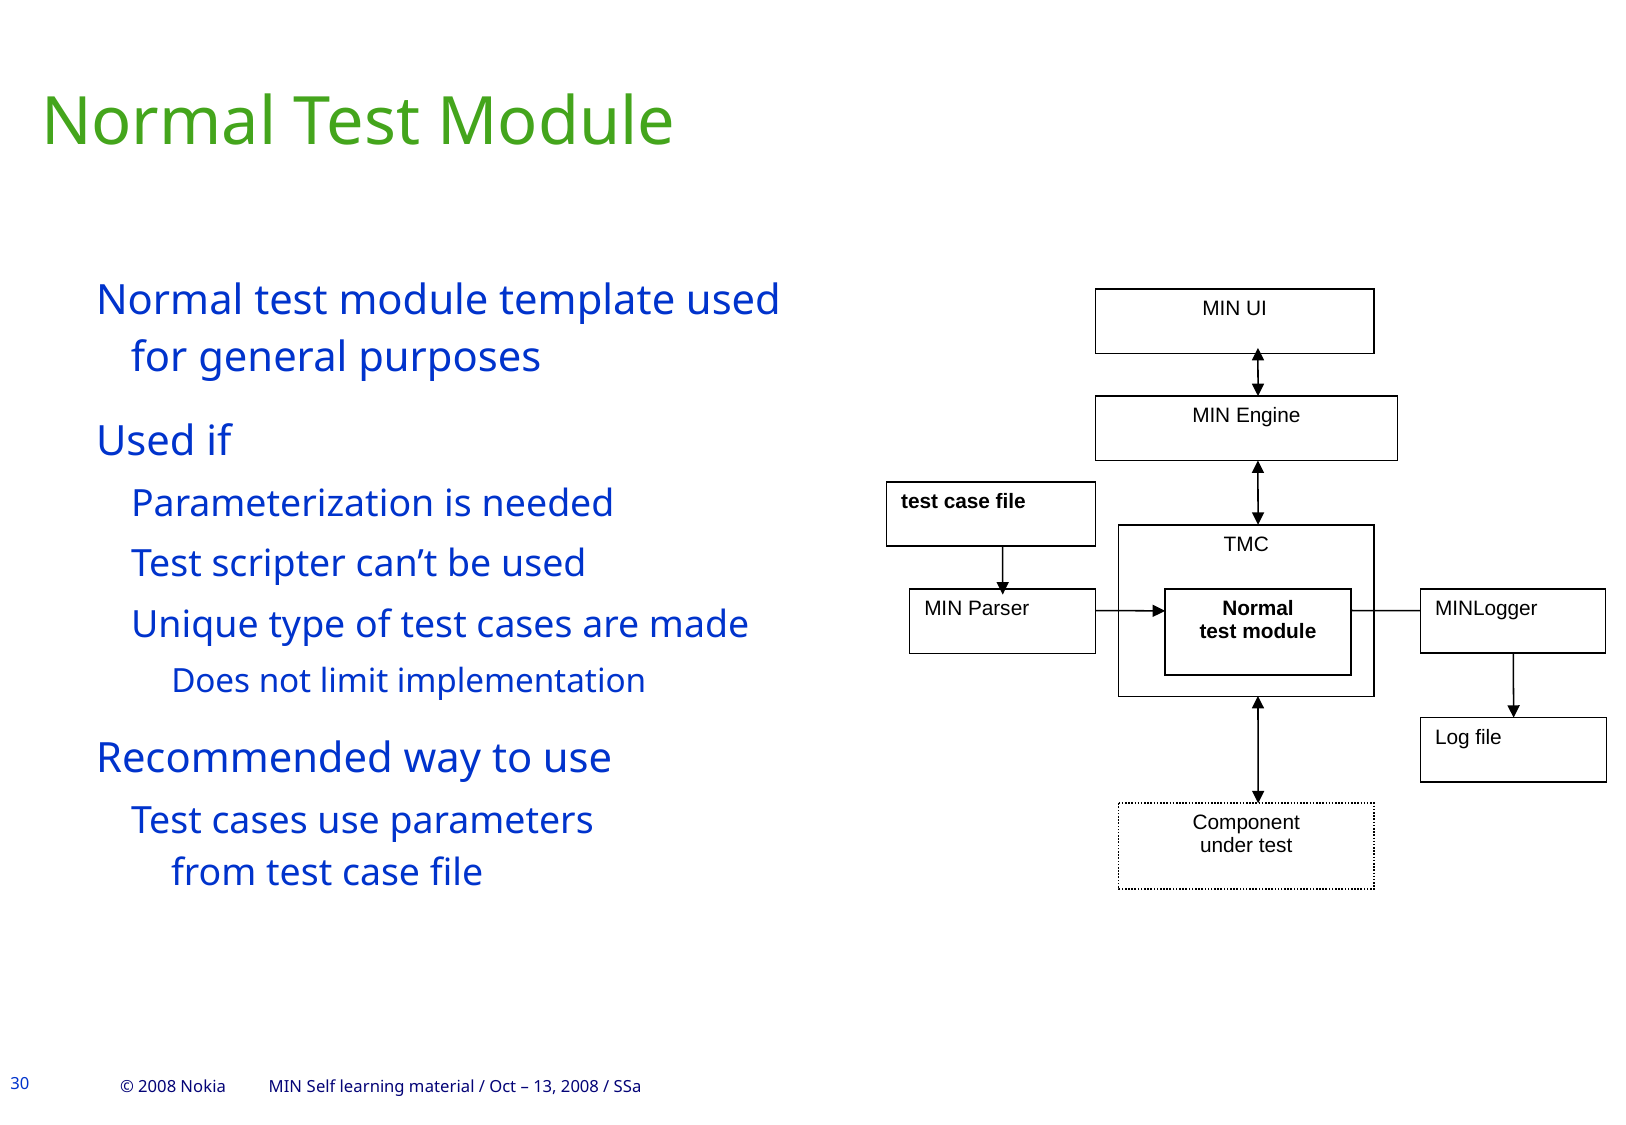

# Normal Test Module
Normal test module template used
for general purposes
Used if
Parameterization is needed
Test scripter can’t be used
Unique type of test cases are made
Does not limit implementation
Recommended way to use
Test cases use parameters
from test case file
MIN UI
MIN Engine
test case file
TMC
MIN Parser
Normal
test module
MINLogger
Log file
Component
under test